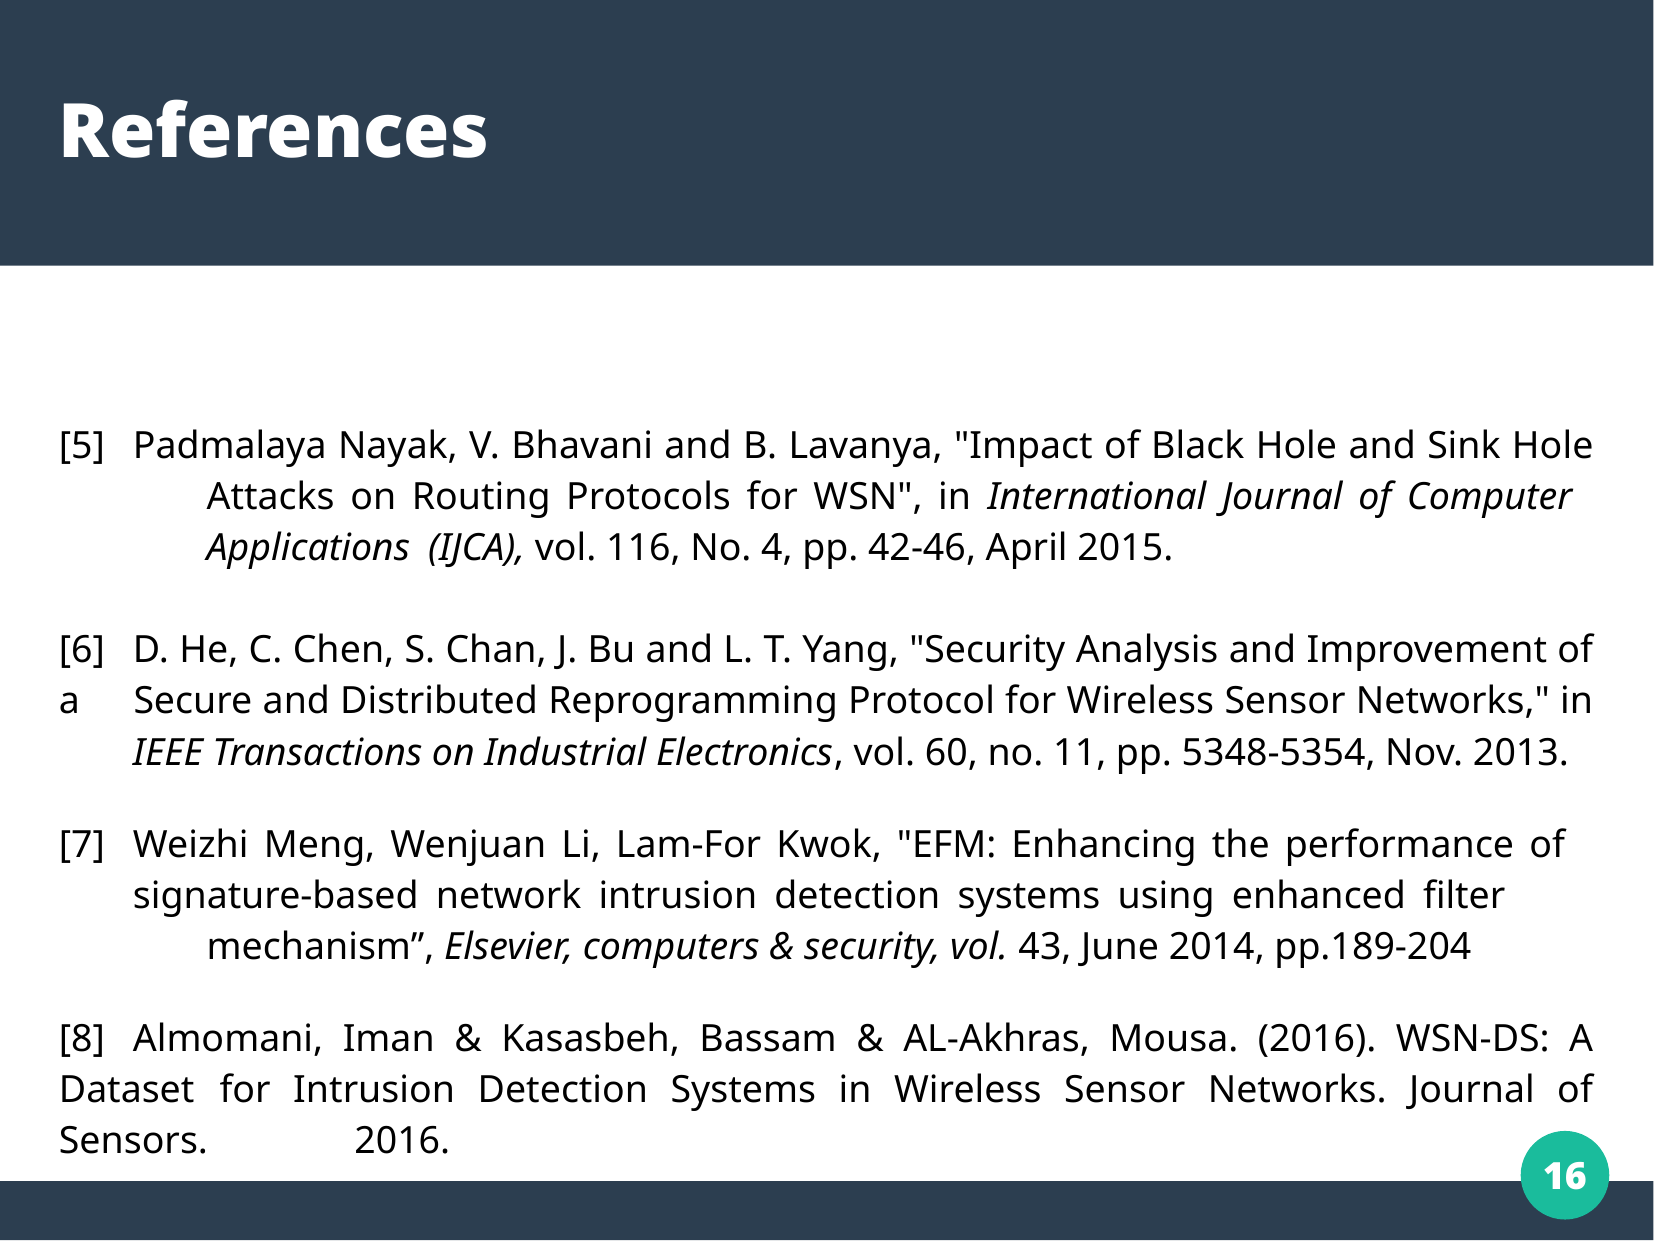

References
# [5]	Padmalaya Nayak, V. Bhavani and B. Lavanya, "Impact of Black Hole and Sink Hole		Attacks on Routing Protocols for WSN", in International Journal of Computer			Applications 	(IJCA), vol. 116, No. 4, pp. 42-46, April 2015.
[6]	D. He, C. Chen, S. Chan, J. Bu and L. T. Yang, "Security Analysis and Improvement of a 	Secure and Distributed Reprogramming Protocol for Wireless Sensor Networks," in 	IEEE Transactions on Industrial Electronics, vol. 60, no. 11, pp. 5348-5354, Nov. 2013.
[7]	Weizhi Meng, Wenjuan Li, Lam-For Kwok, "EFM: Enhancing the performance of 		signature-based network intrusion detection systems using enhanced filter 			mechanism”, Elsevier, computers & security, vol. 43, June 2014, pp.189-204
[8]	Almomani, Iman & Kasasbeh, Bassam & AL-Akhras, Mousa. (2016). WSN-DS: A Dataset 	for Intrusion Detection Systems in Wireless Sensor Networks. Journal of Sensors. 		2016.
16